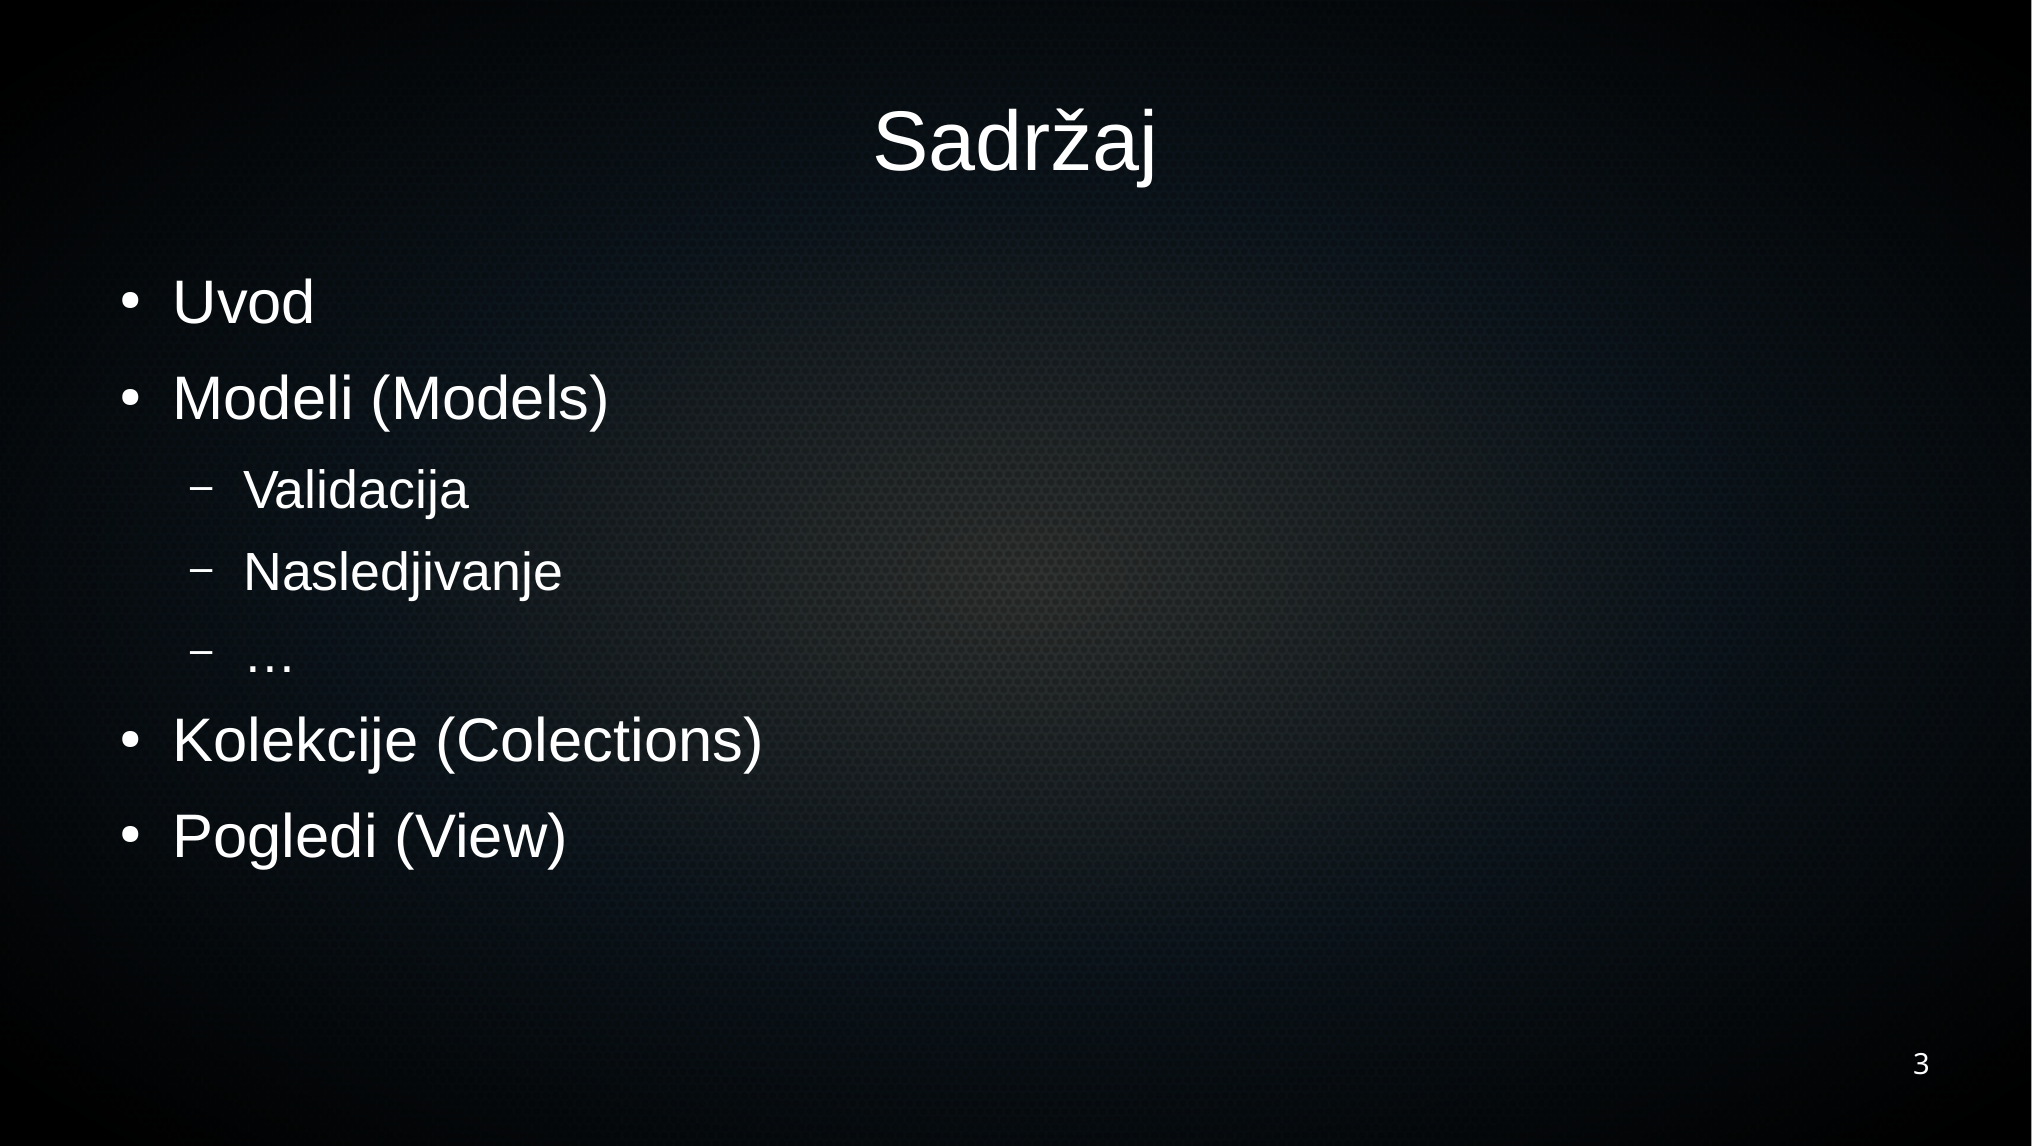

# Sadržaj
Uvod
Modeli (Models)
Validacija
Nasledjivanje
…
Kolekcije (Colections)
Pogledi (View)
3